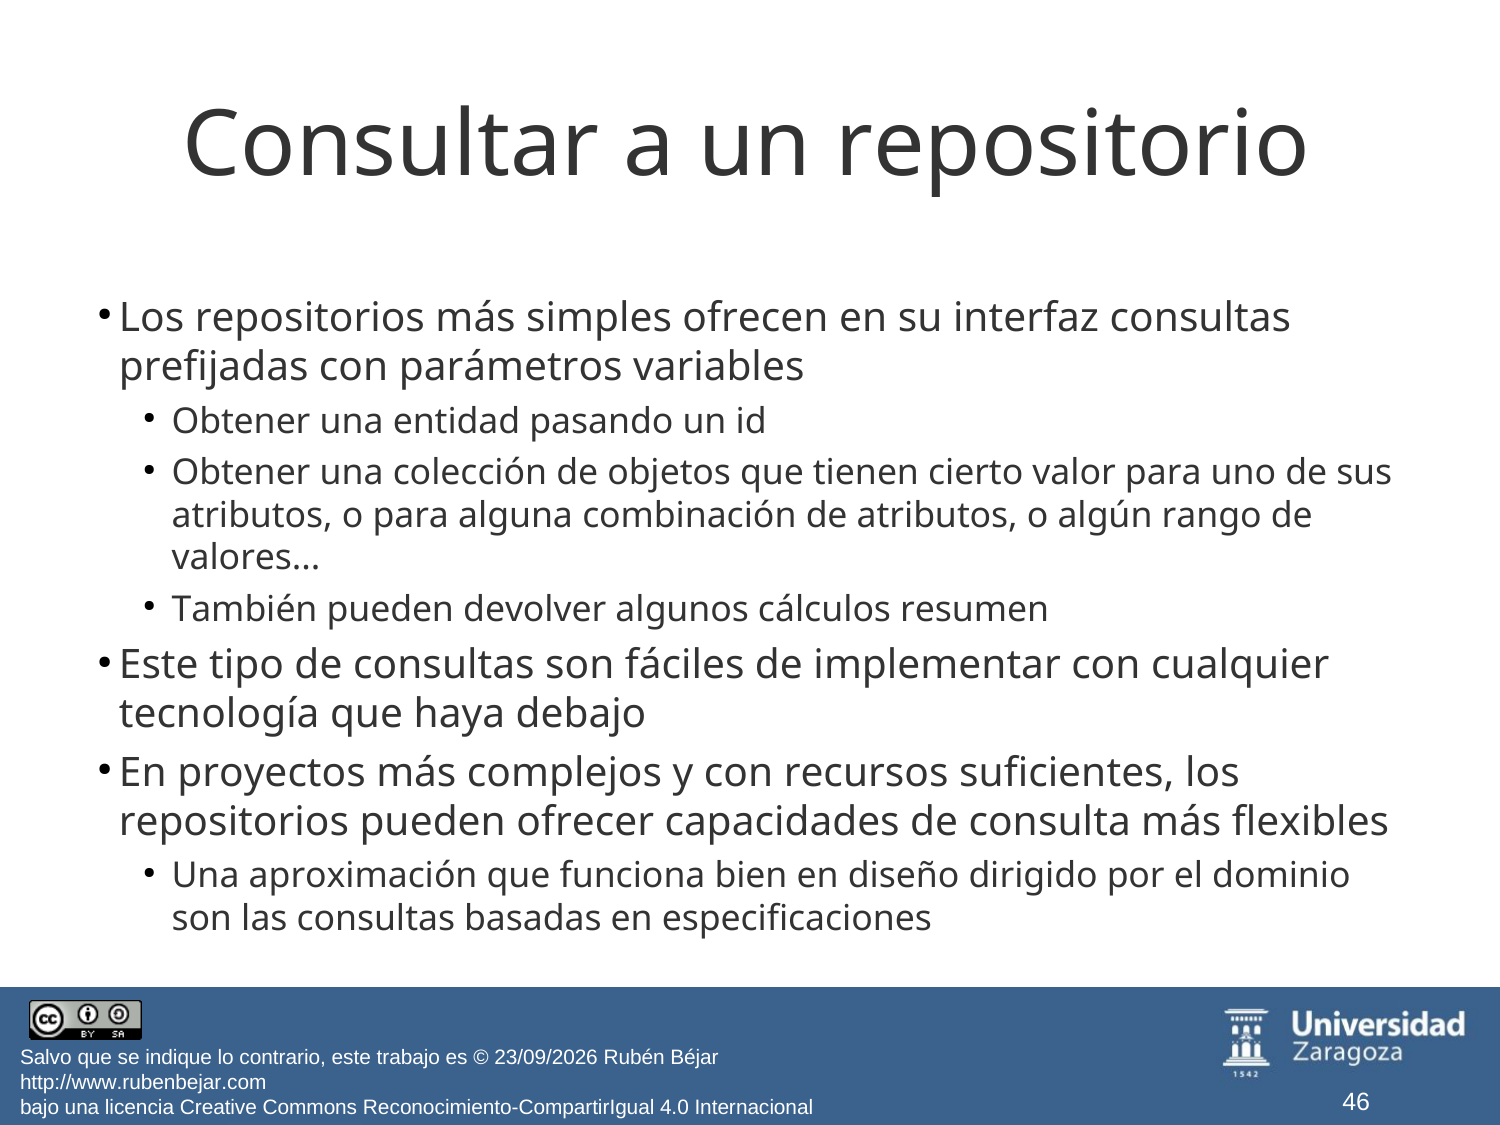

# Consultar a un repositorio
Los repositorios más simples ofrecen en su interfaz consultas prefijadas con parámetros variables
Obtener una entidad pasando un id
Obtener una colección de objetos que tienen cierto valor para uno de sus atributos, o para alguna combinación de atributos, o algún rango de valores...
También pueden devolver algunos cálculos resumen
Este tipo de consultas son fáciles de implementar con cualquier tecnología que haya debajo
En proyectos más complejos y con recursos suficientes, los repositorios pueden ofrecer capacidades de consulta más flexibles
Una aproximación que funciona bien en diseño dirigido por el dominio son las consultas basadas en especificaciones